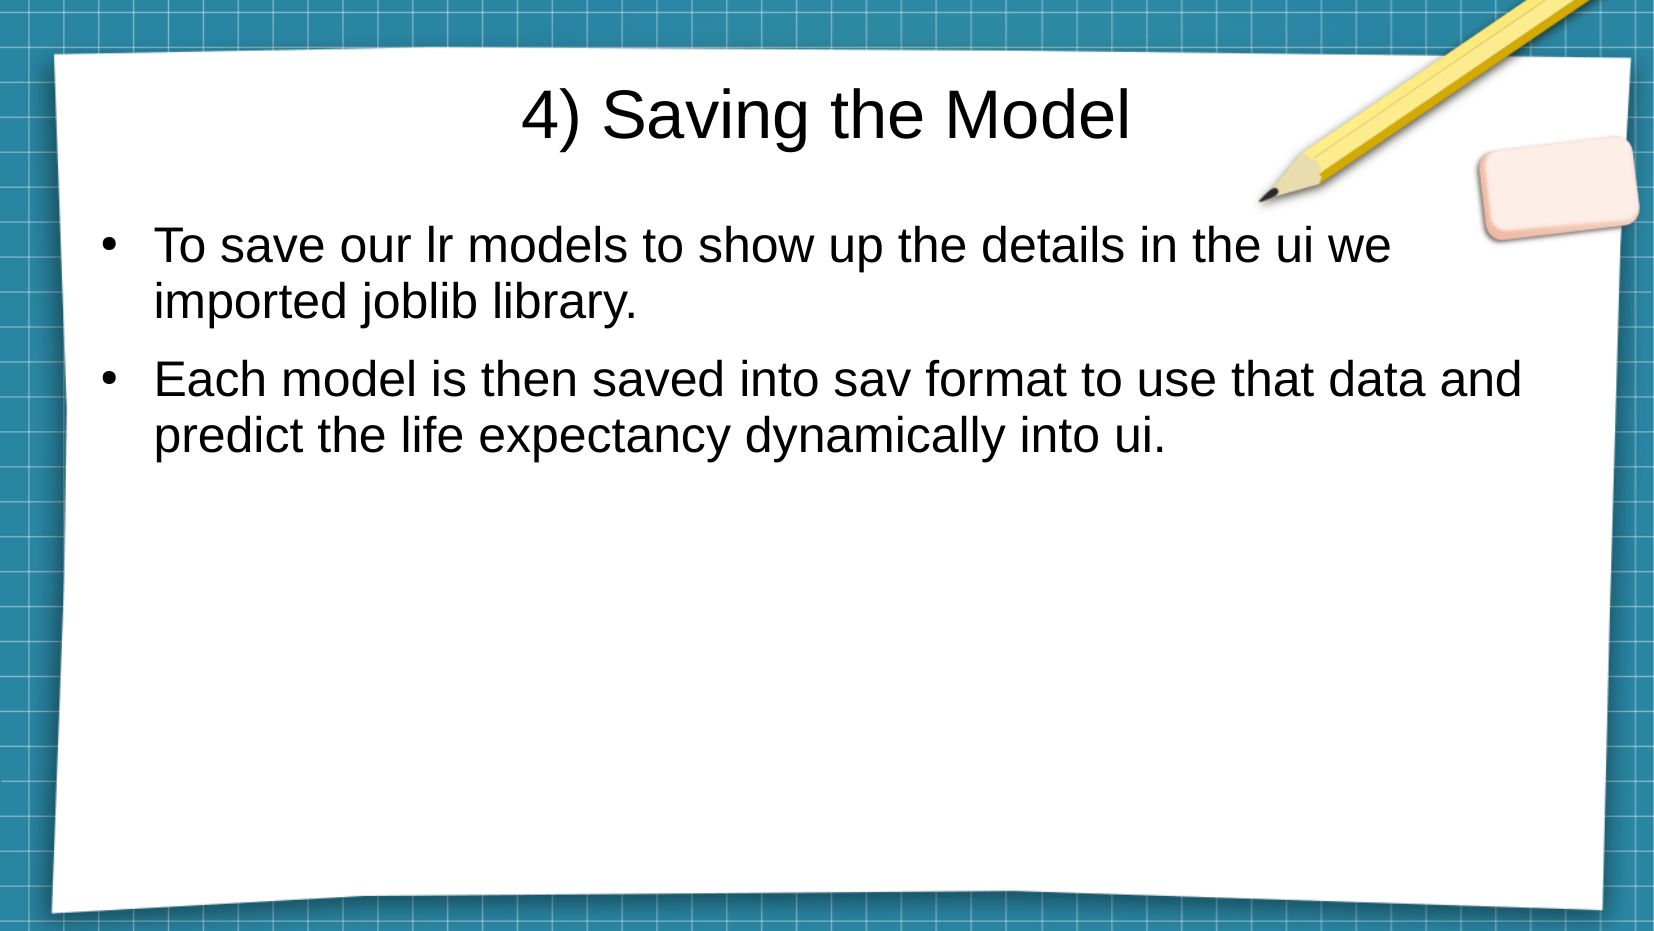

# 4) Saving the Model
To save our lr models to show up the details in the ui we imported joblib library.
Each model is then saved into sav format to use that data and predict the life expectancy dynamically into ui.